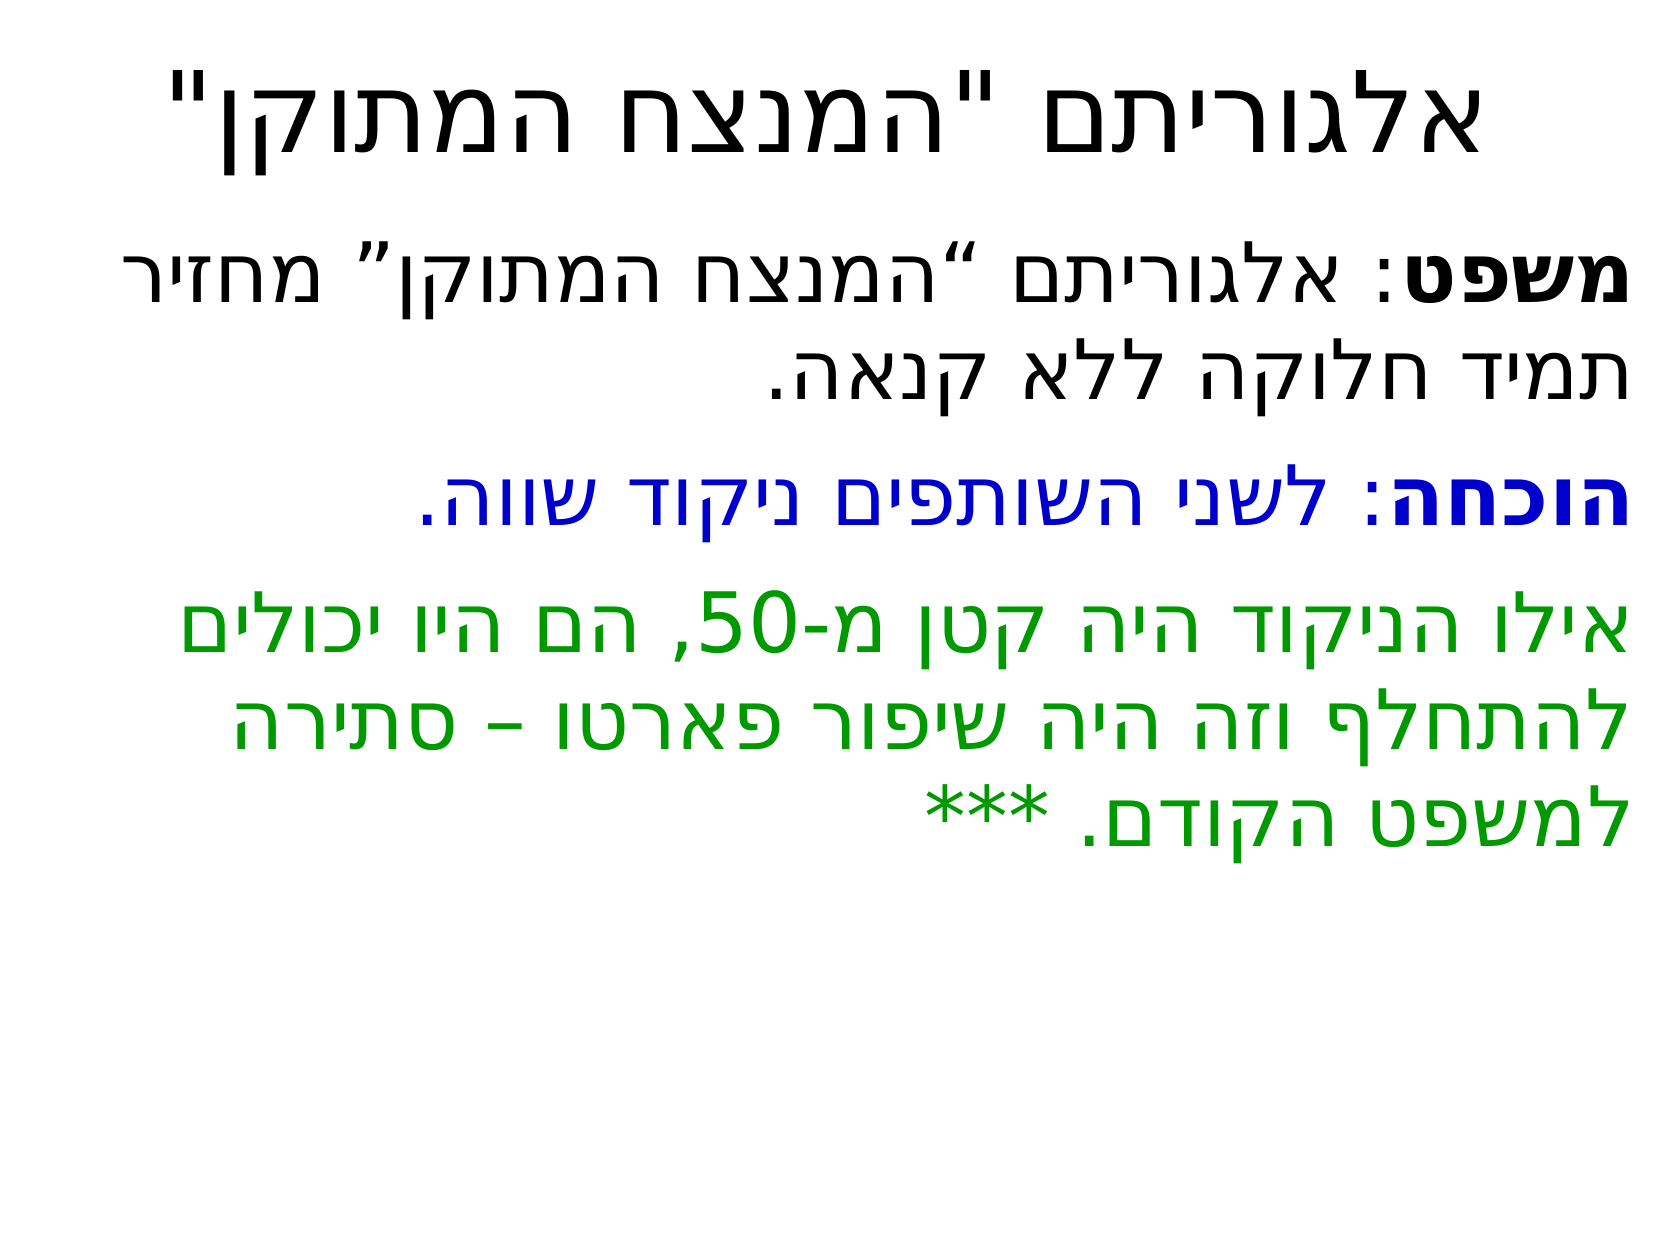

# אלגוריתם "המנצח המתוקן"
משפט: אלגוריתם “המנצח המתוקן” מחזיר תמיד חלוקה ללא קנאה.
הוכחה: לשני השותפים ניקוד שווה.
אילו הניקוד היה קטן מ-50, הם היו יכולים להתחלף וזה היה שיפור פארטו – סתירה למשפט הקודם. ***